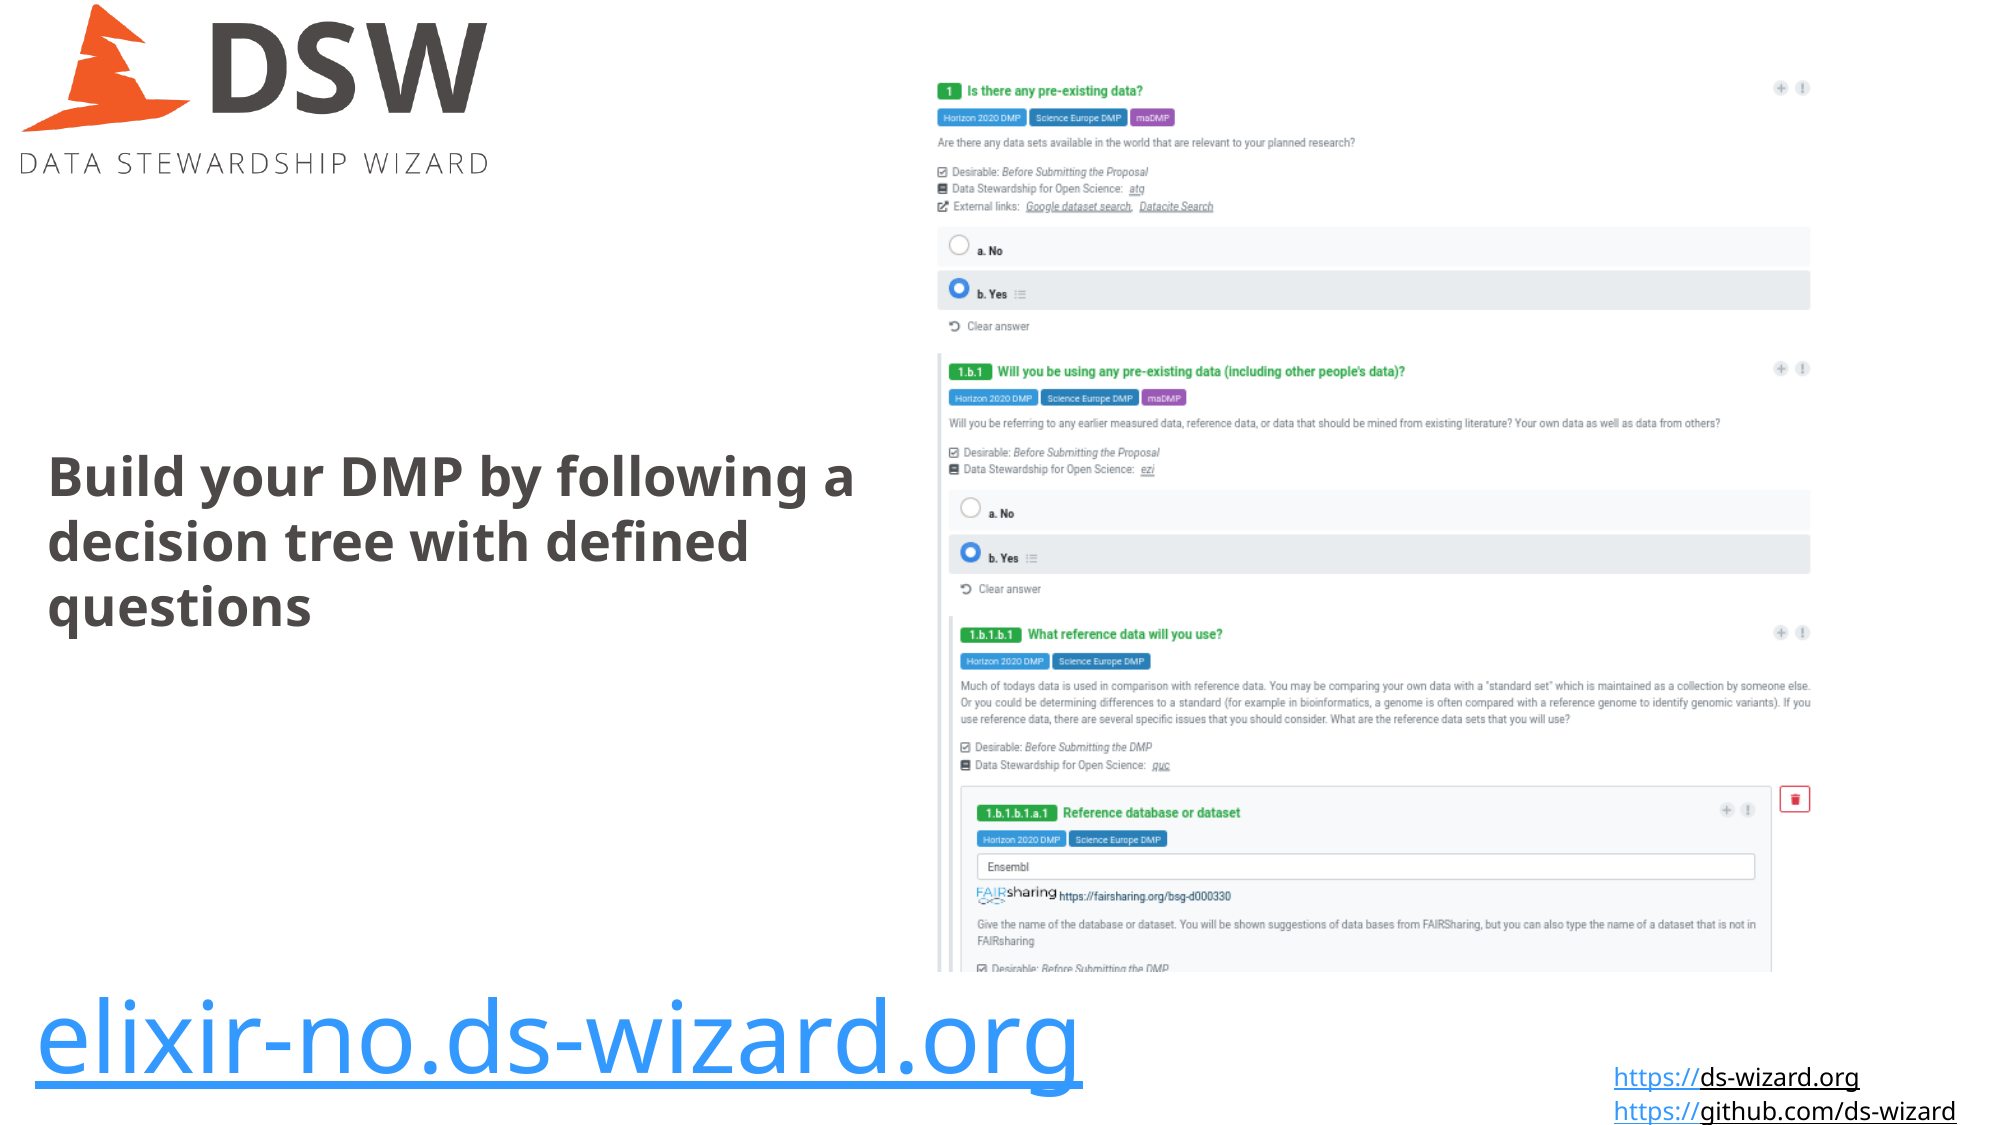

Build your DMP by following a decision tree with defined questions
elixir-no.ds-wizard.org
https://ds-wizard.org
https://github.com/ds-wizard